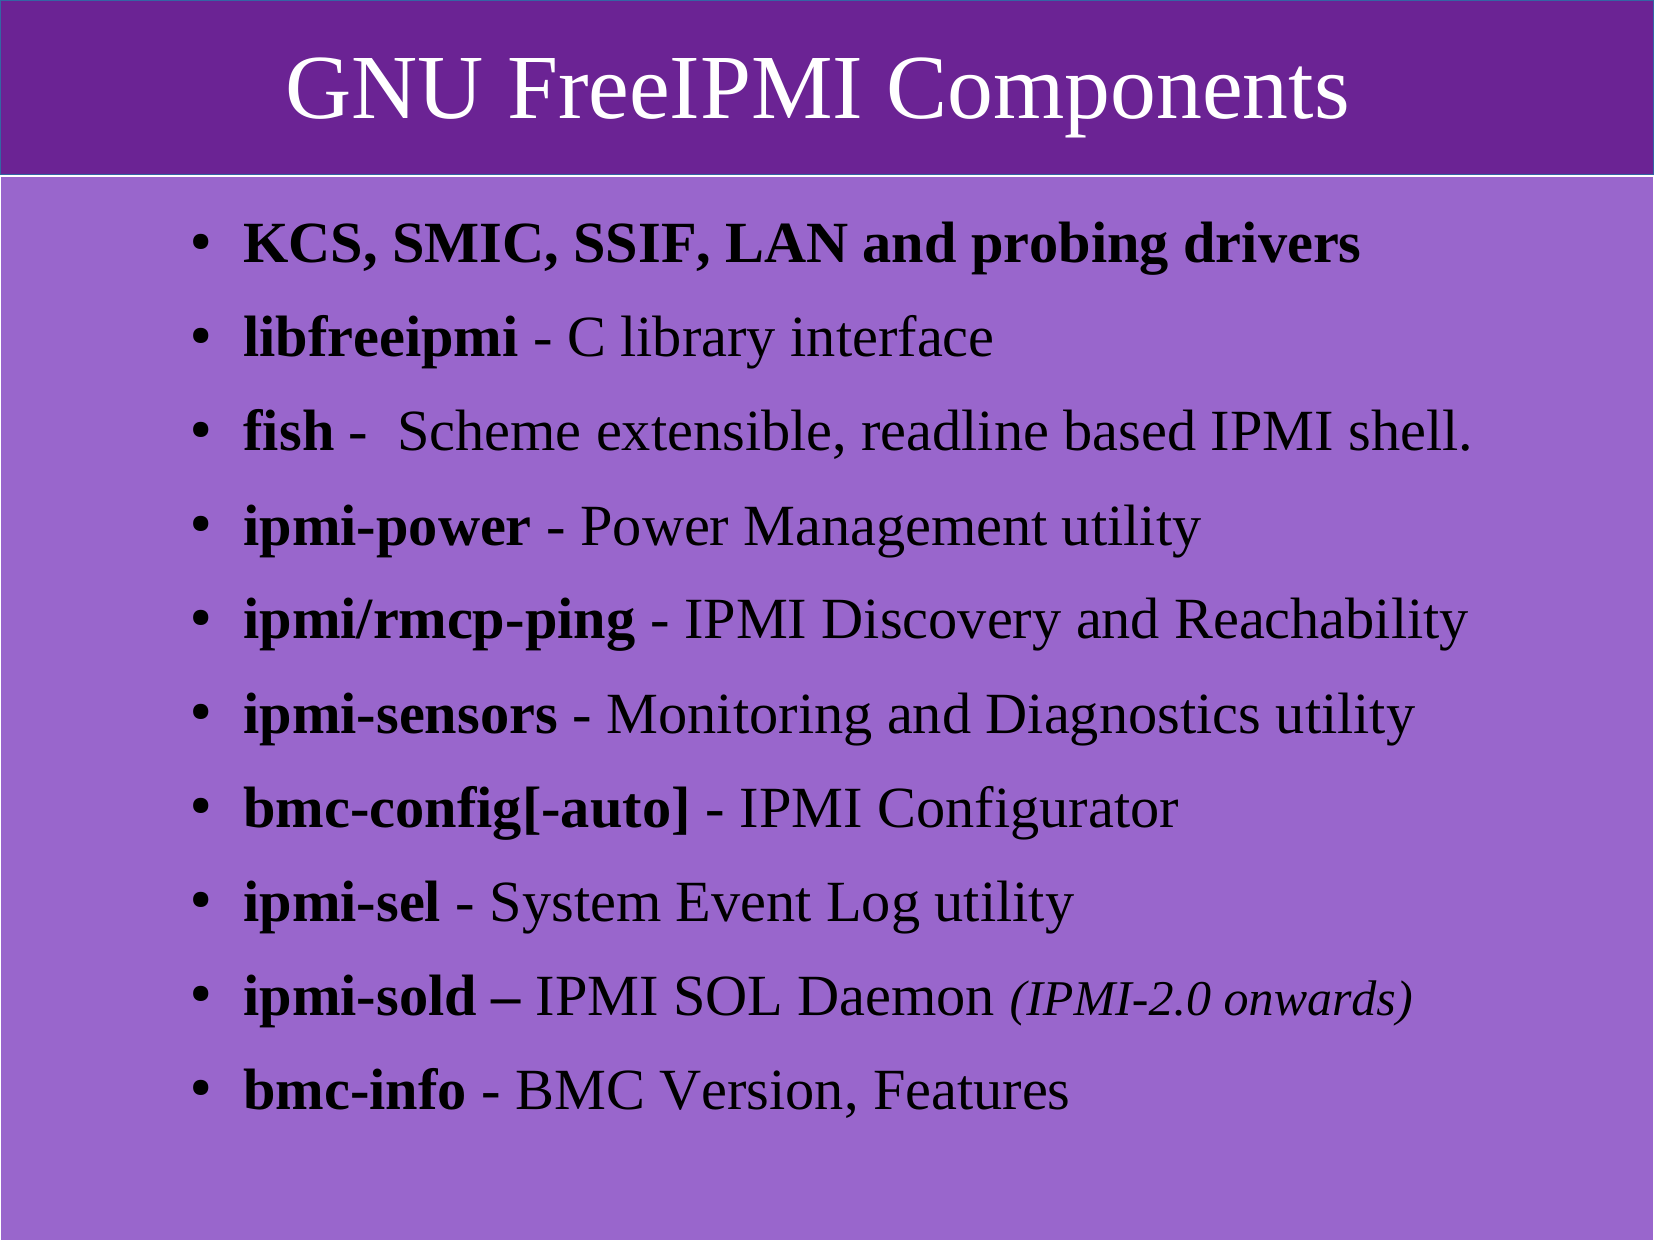

# GNU FreeIPMI Components
KCS, SMIC, SSIF, LAN and probing drivers
libfreeipmi - C library interface
fish - Scheme extensible, readline based IPMI shell.
ipmi-power - Power Management utility
ipmi/rmcp-ping - IPMI Discovery and Reachability
ipmi-sensors - Monitoring and Diagnostics utility
bmc-config[-auto] - IPMI Configurator
ipmi-sel - System Event Log utility
ipmi-sold – IPMI SOL Daemon (IPMI-2.0 onwards)
bmc-info - BMC Version, Features